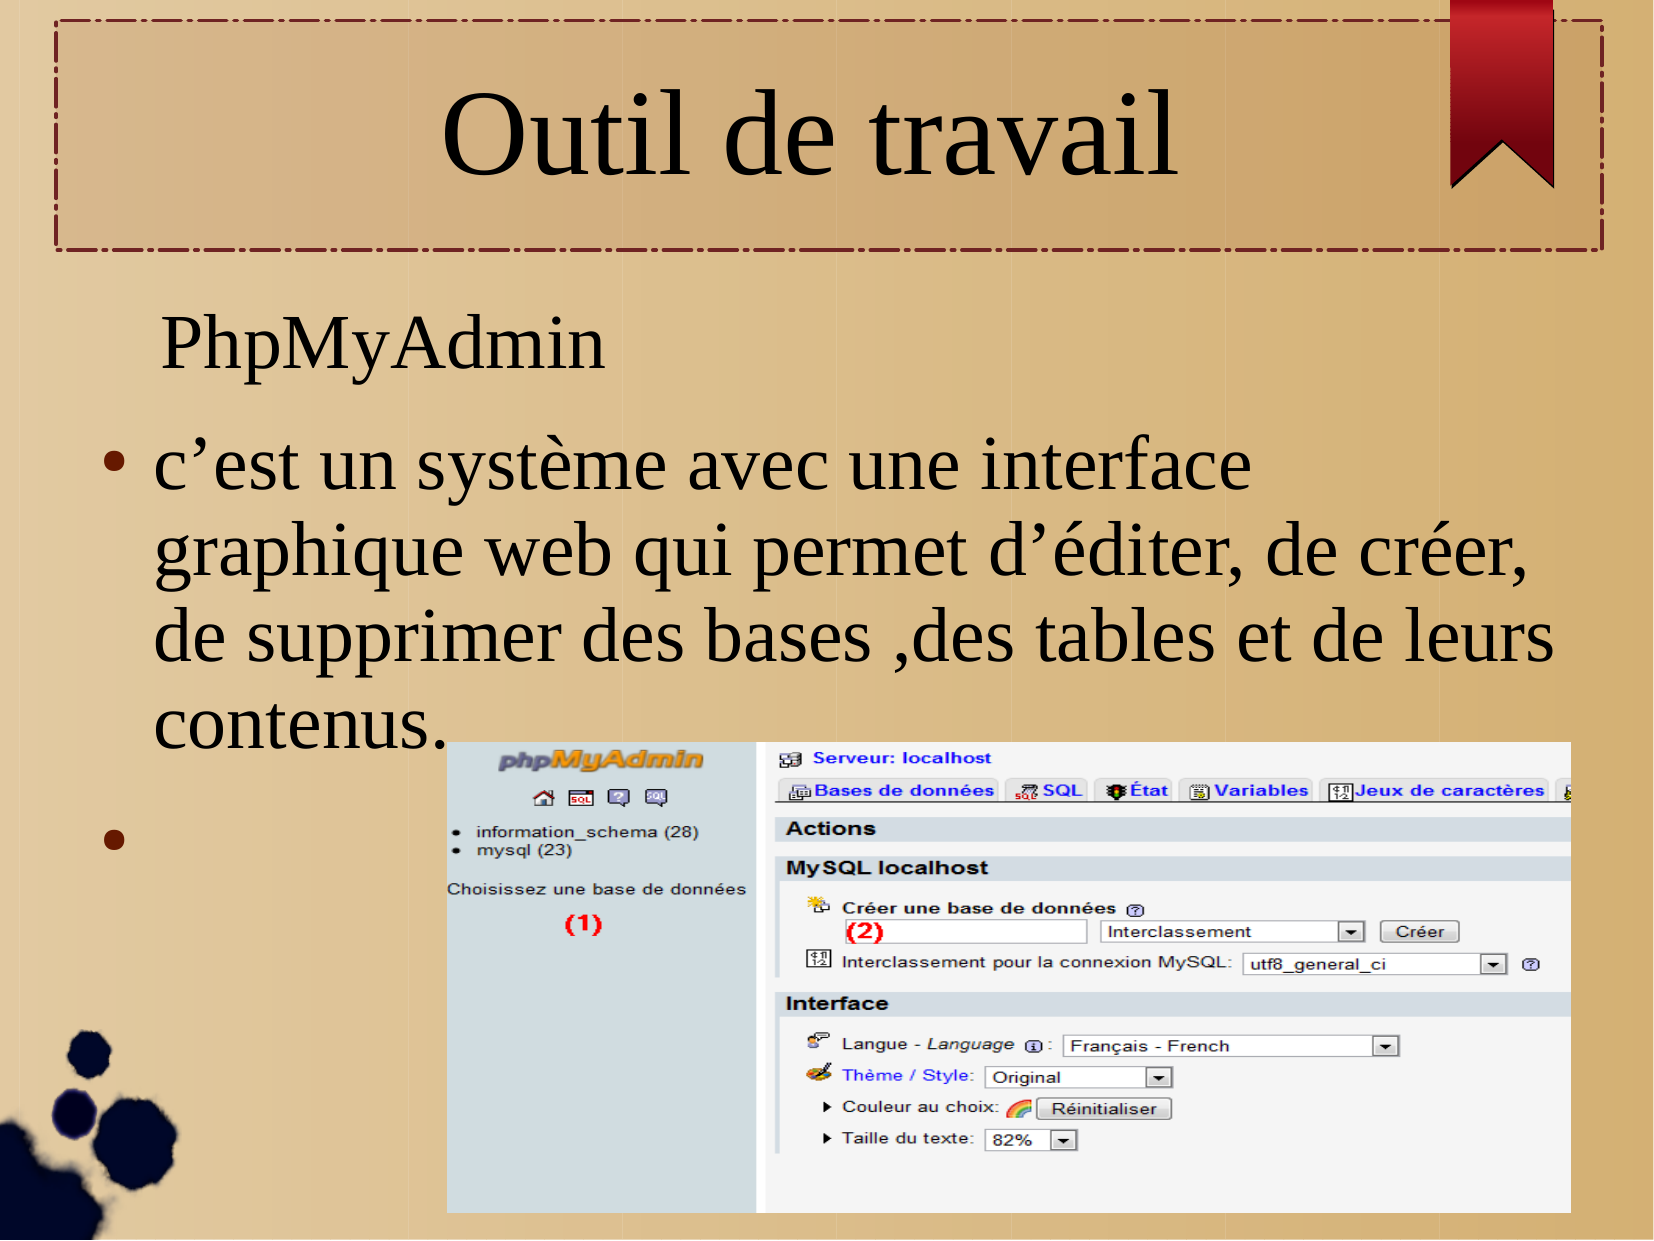

# Outil de travail
 PhpMyAdmin
c’est un système avec une interface graphique web qui permet d’éditer, de créer, de supprimer des bases ,des tables et de leurs contenus.
9